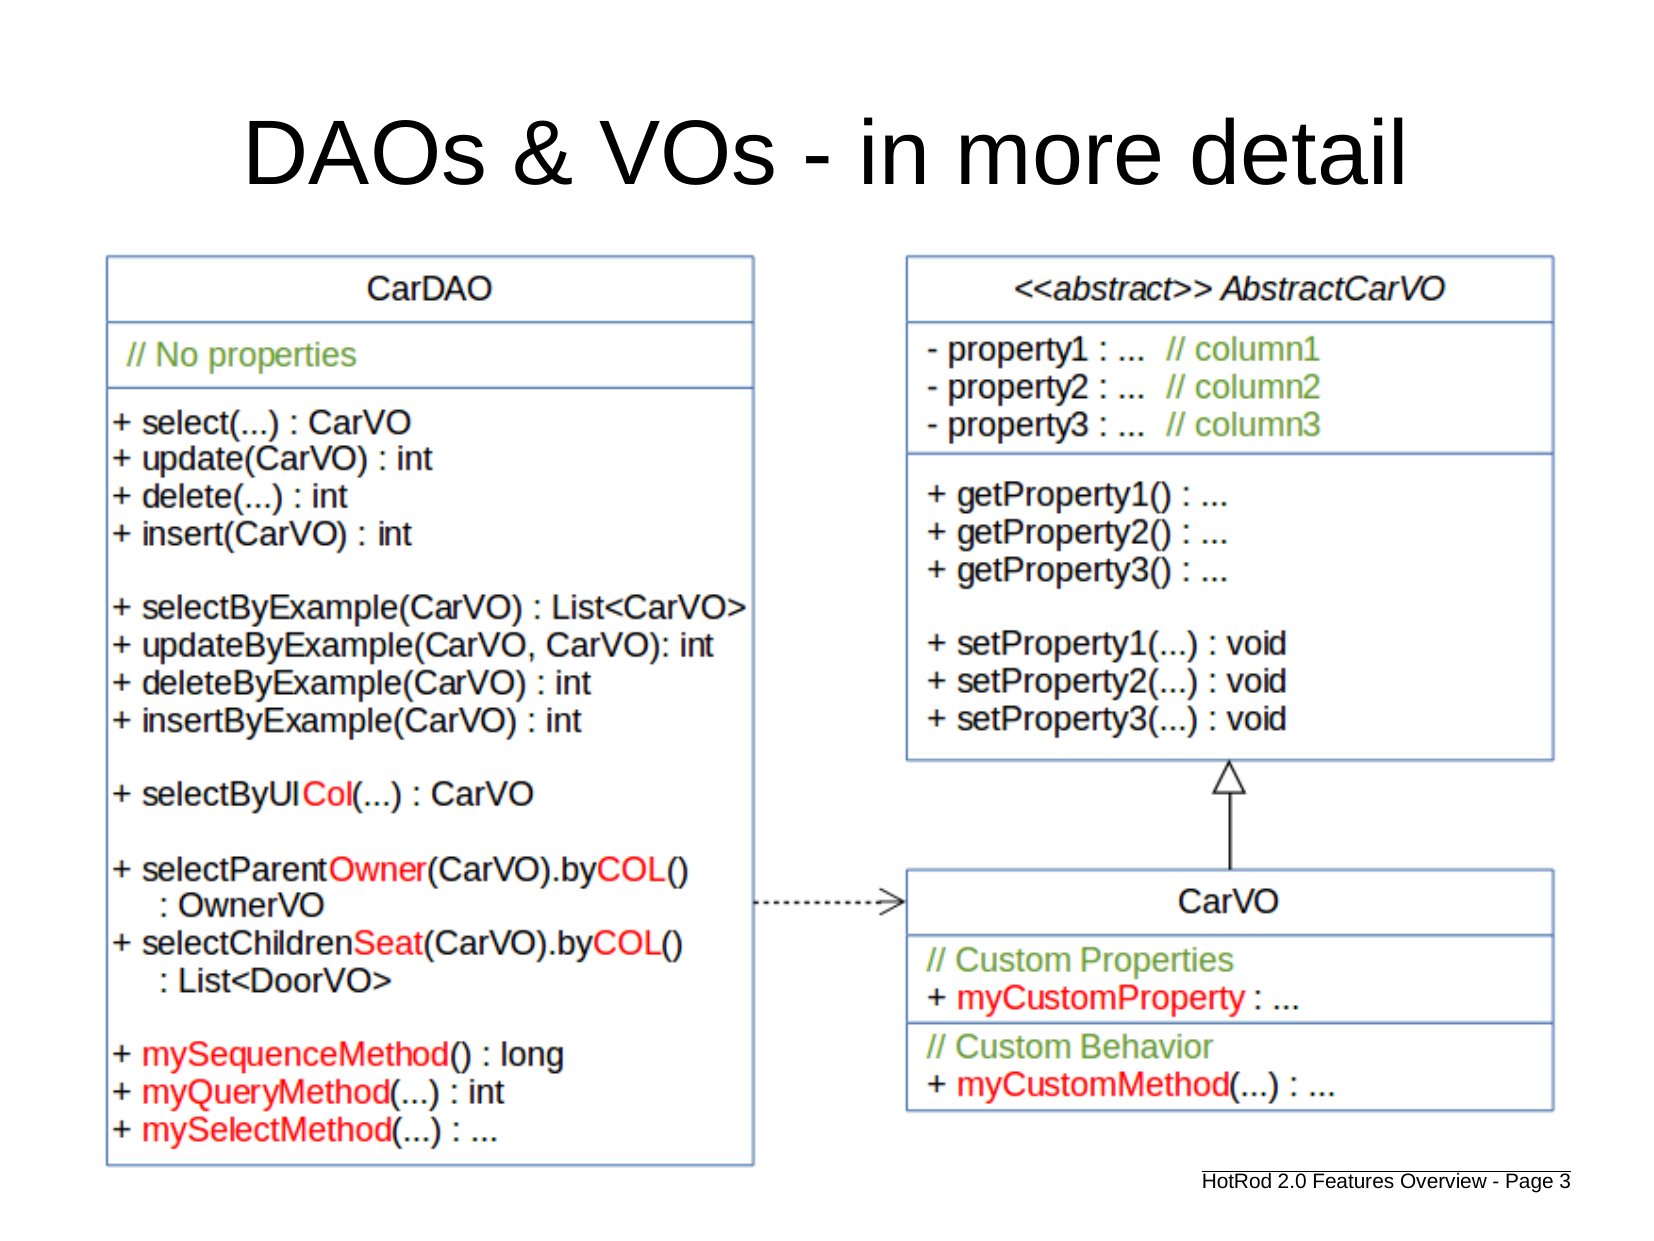

# DAOs & VOs - in more detail
3